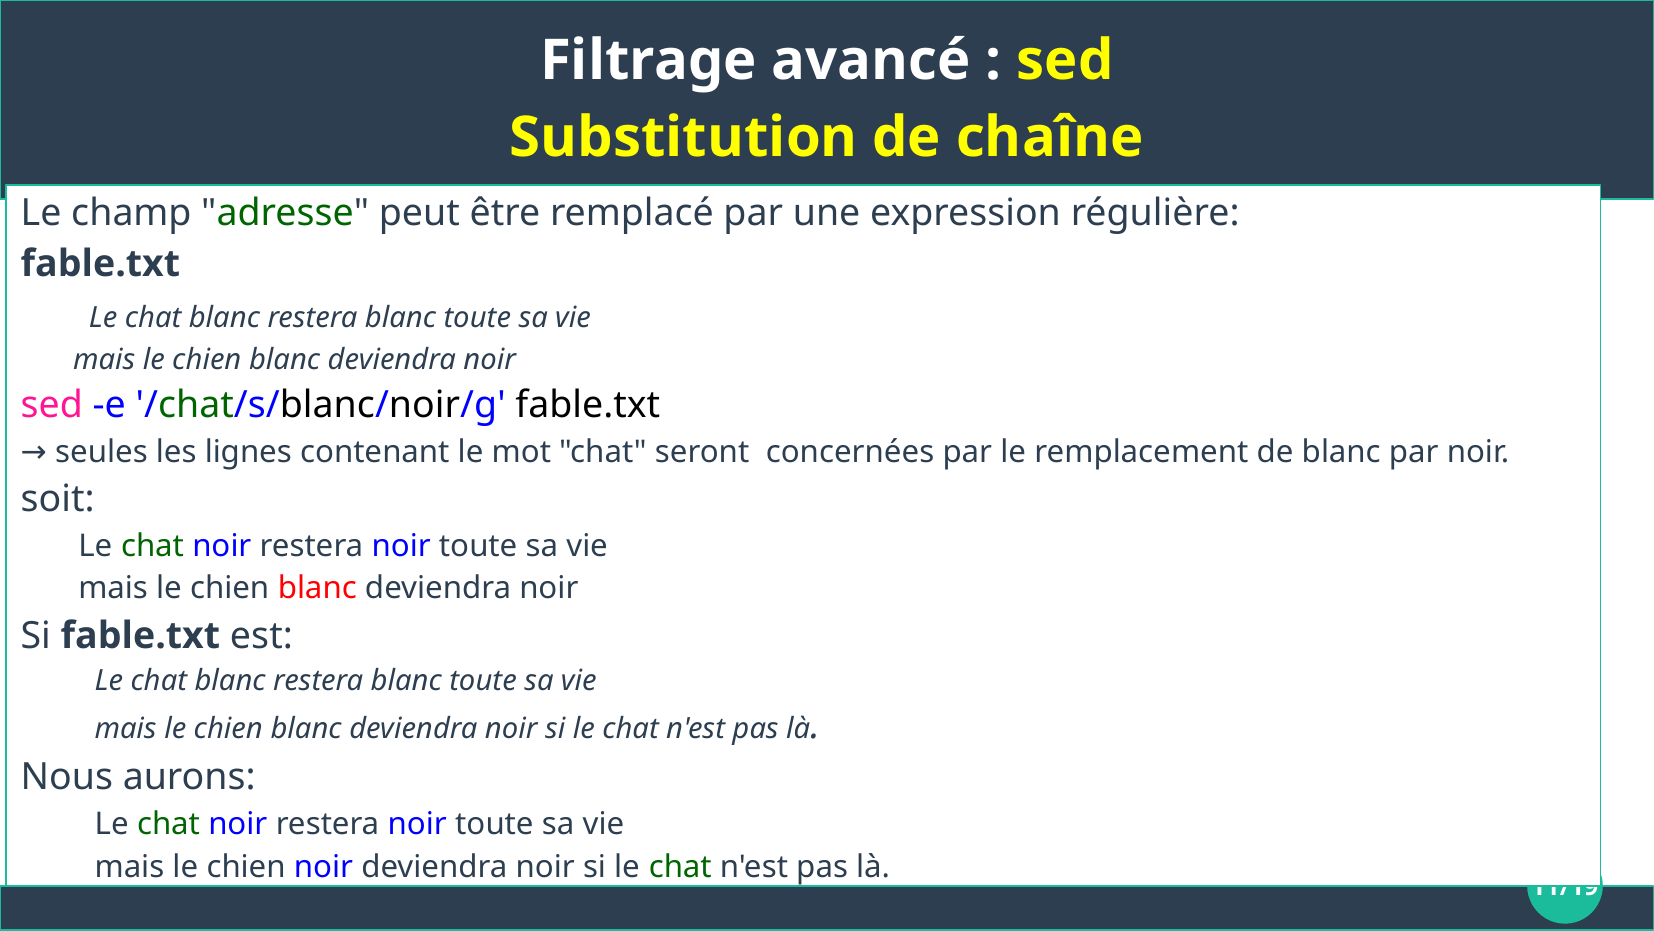

# Filtrage avancé : sed Substitution de chaîne
Le champ "adresse" peut être remplacé par une expression régulière:
fable.txt
 Le chat blanc restera blanc toute sa vie
 mais le chien blanc deviendra noir
sed -e '/chat/s/blanc/noir/g' fable.txt
→ seules les lignes contenant le mot "chat" seront concernées par le remplacement de blanc par noir.
soit:
 Le chat noir restera noir toute sa vie
 mais le chien blanc deviendra noir
Si fable.txt est:
	Le chat blanc restera blanc toute sa vie
	mais le chien blanc deviendra noir si le chat n'est pas là.
Nous aurons:
	Le chat noir restera noir toute sa vie
	mais le chien noir deviendra noir si le chat n'est pas là.
11